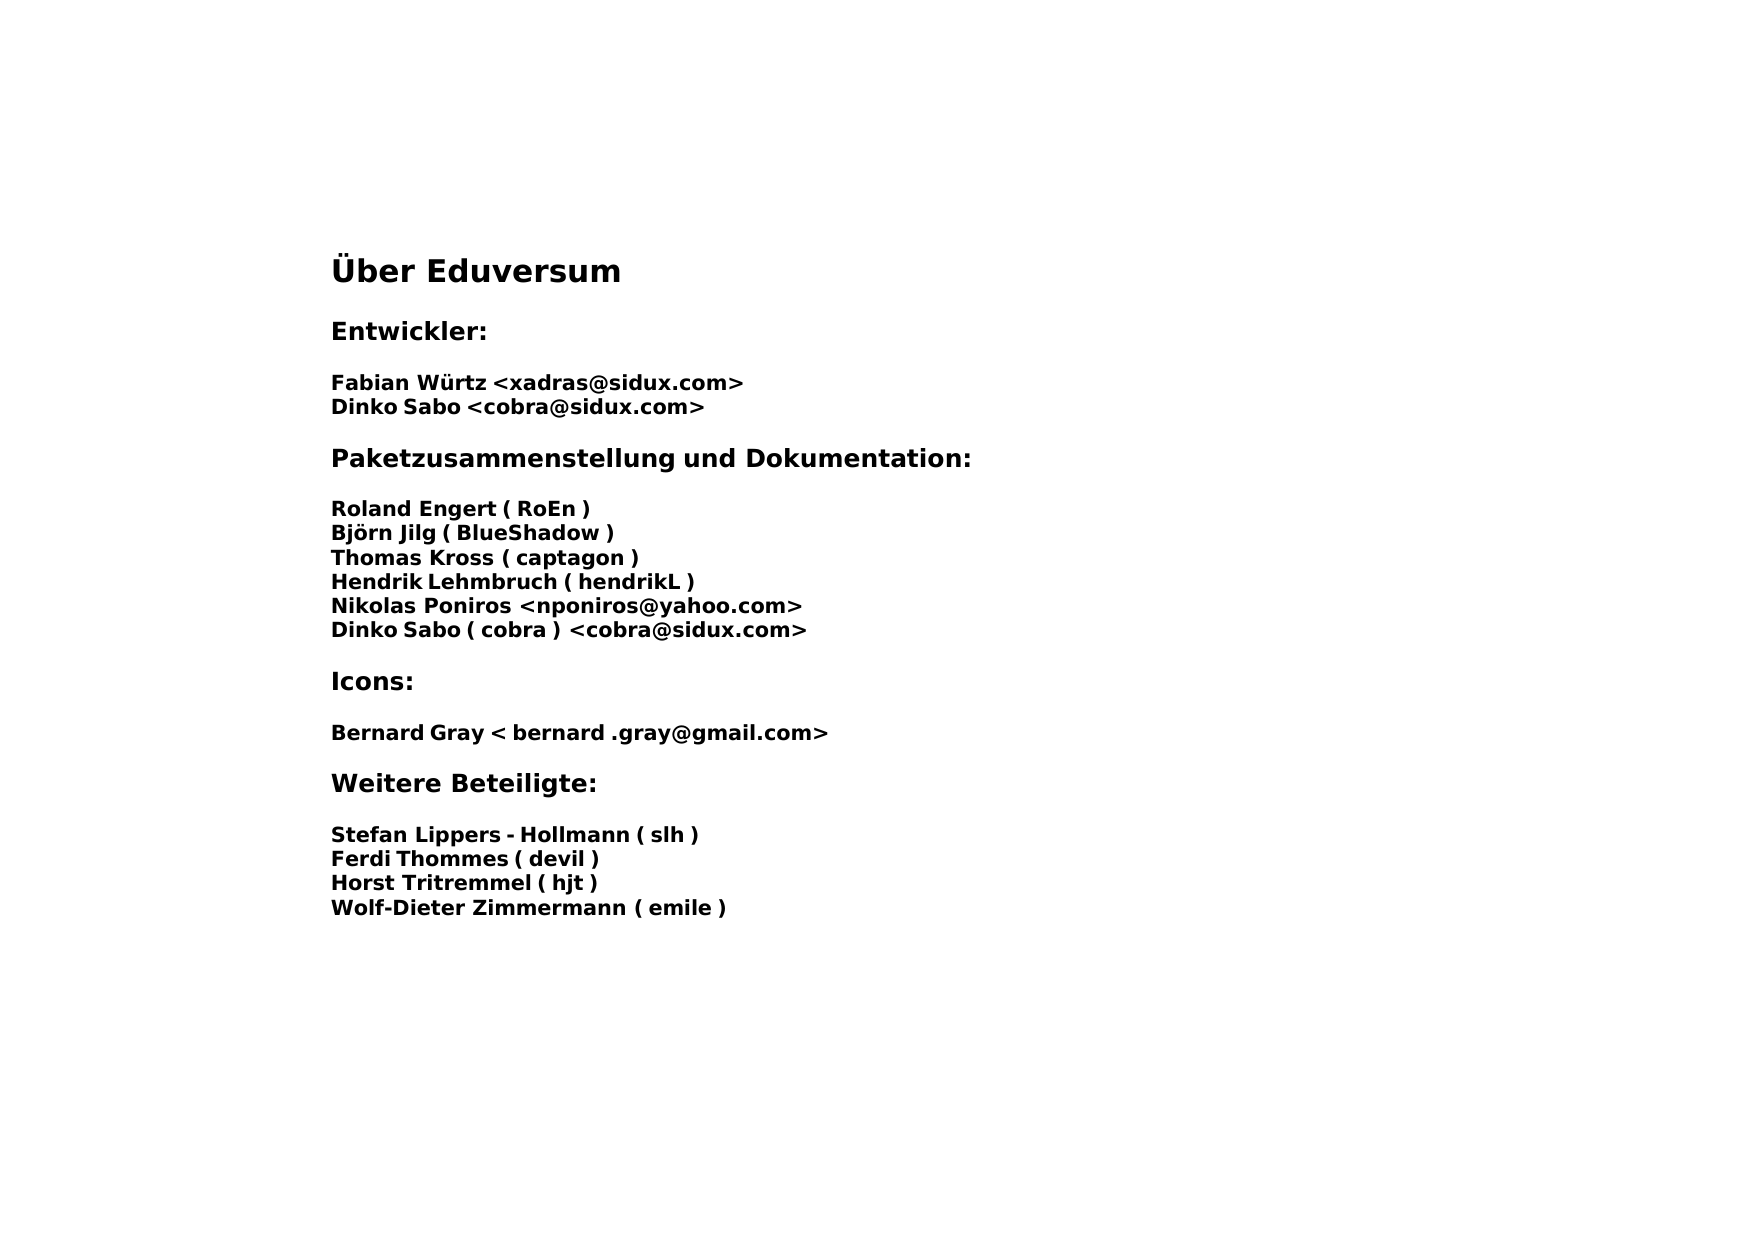

Über Eduversum
Entwickler:
Fabian Würtz <xadras@sidux.com>
Dinko Sabo <cobra@sidux.com>
Paketzusammenstellung und Dokumentation:
Roland Engert ( RoEn )
Björn Jilg ( BlueShadow )
Thomas Kross ( captagon )
Hendrik Lehmbruch ( hendrikL )
Nikolas Poniros <nponiros@yahoo.com>
Dinko Sabo ( cobra ) <cobra@sidux.com>
Icons:
Bernard Gray < bernard .gray@gmail.com>
Weitere Beteiligte:
Stefan Lippers - Hollmann ( slh )
Ferdi Thommes ( devil )
Horst Tritremmel ( hjt )
Wolf-Dieter Zimmermann ( emile )